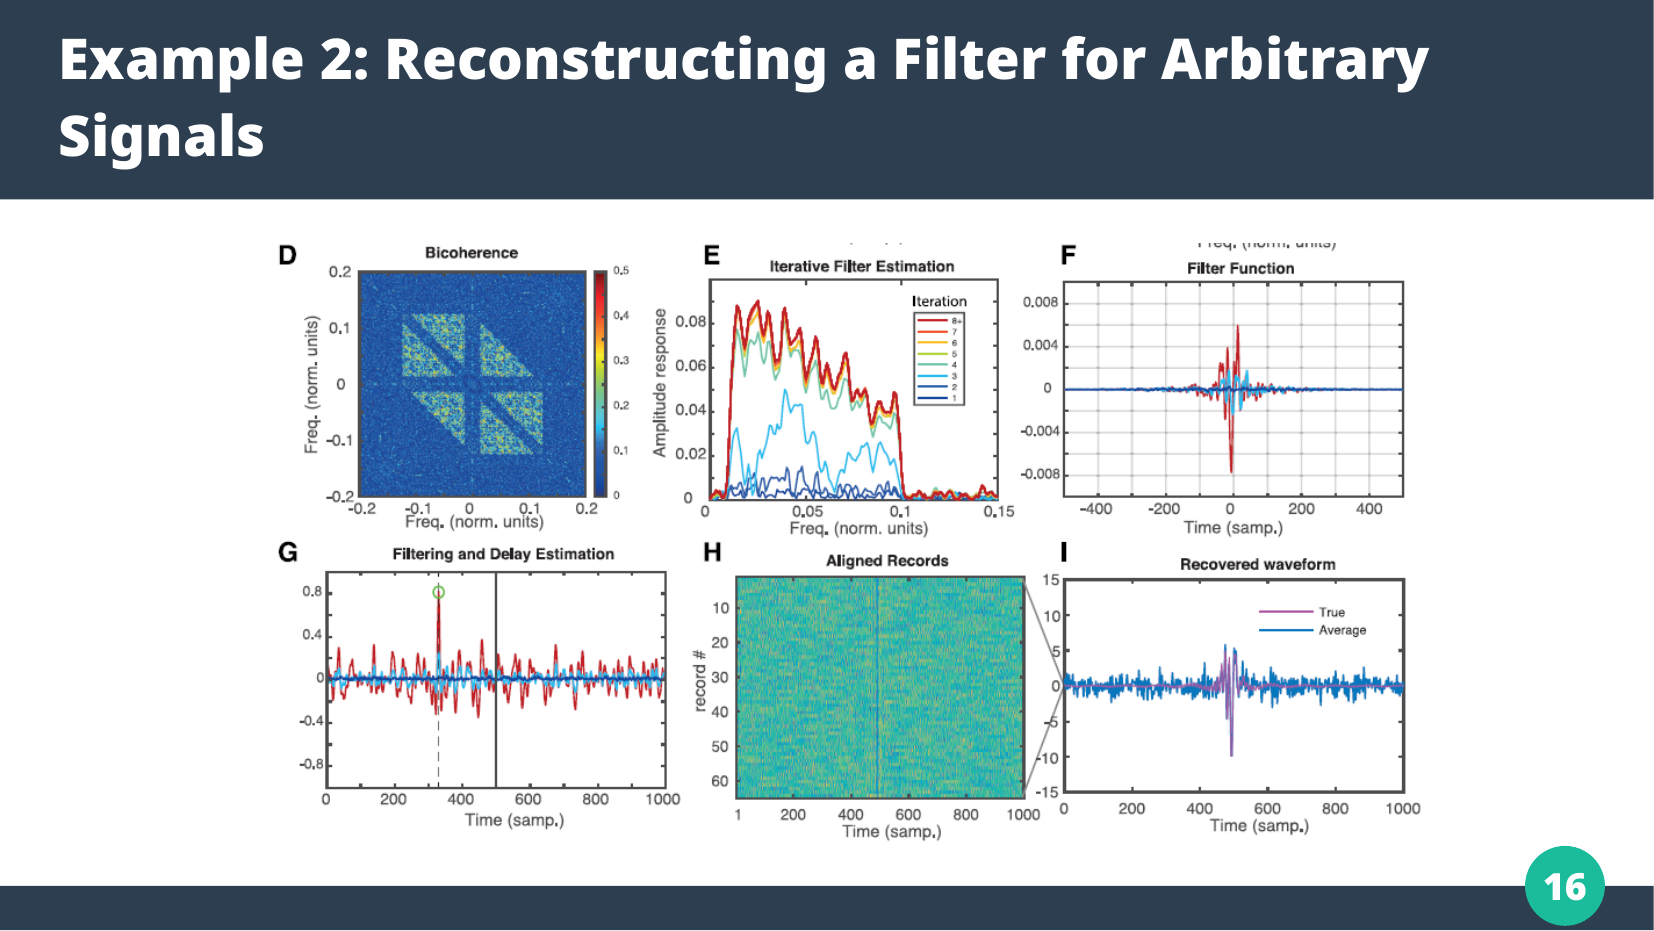

# Example 2: Reconstructing a Filter for Arbitrary Signals